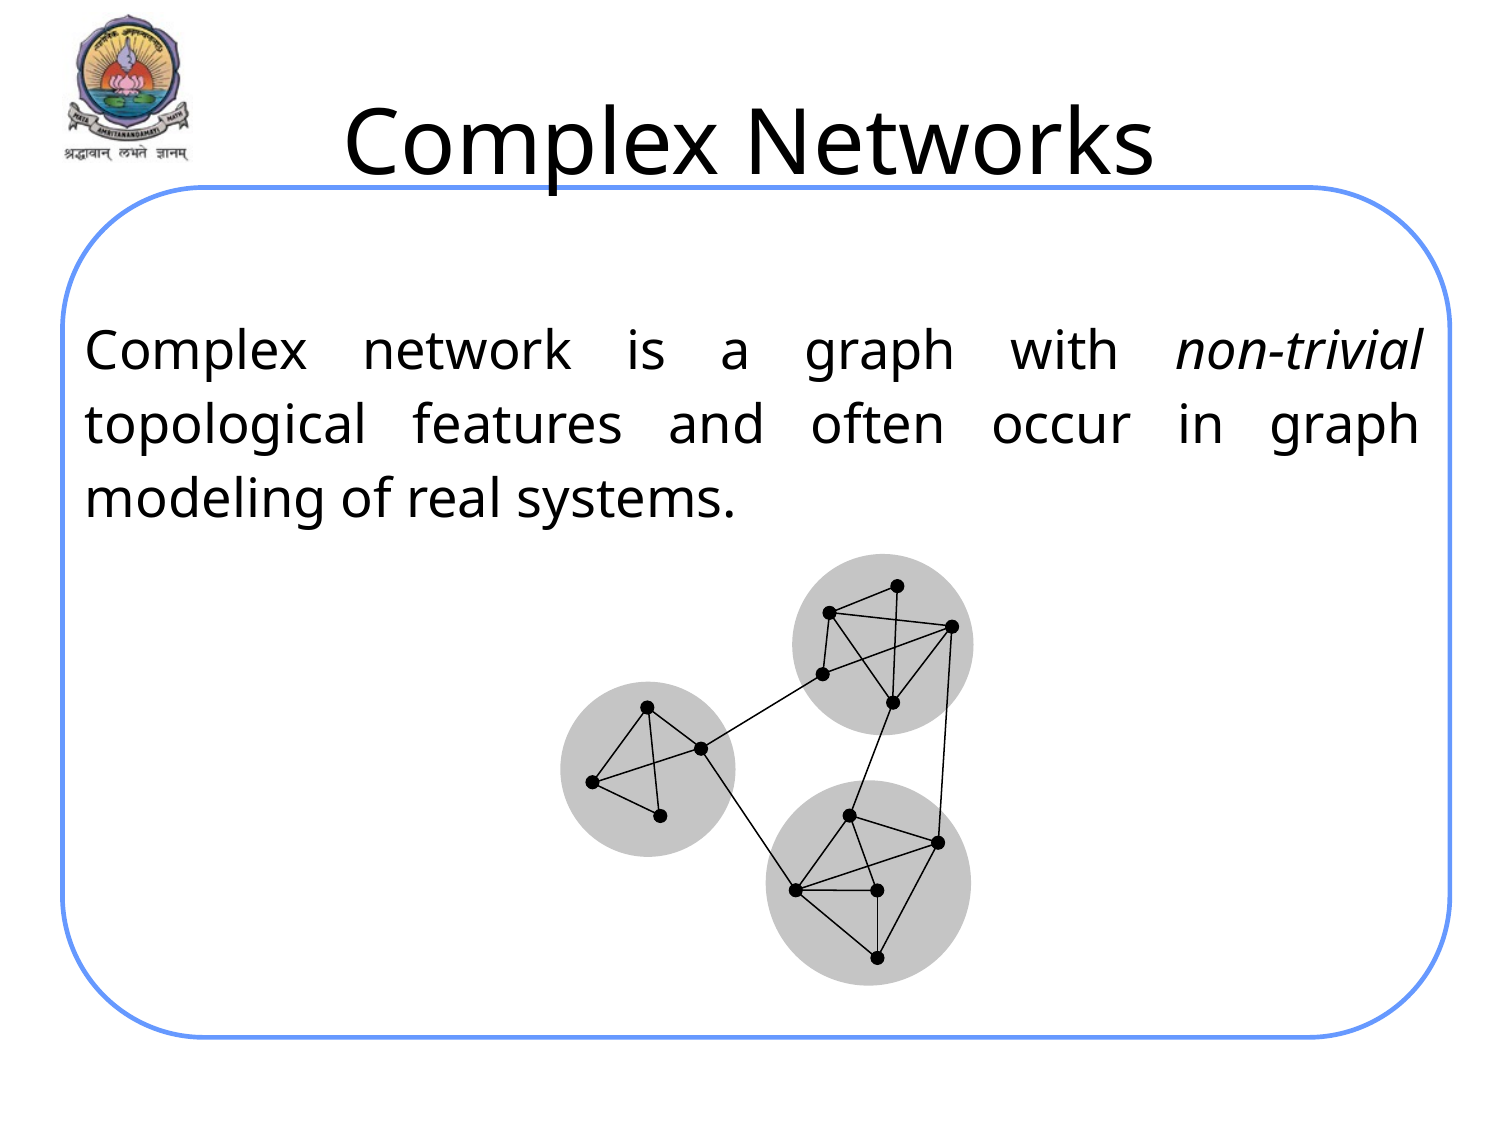

# Complex Networks
Complex network is a graph with non-trivial topological features and often occur in graph modeling of real systems.